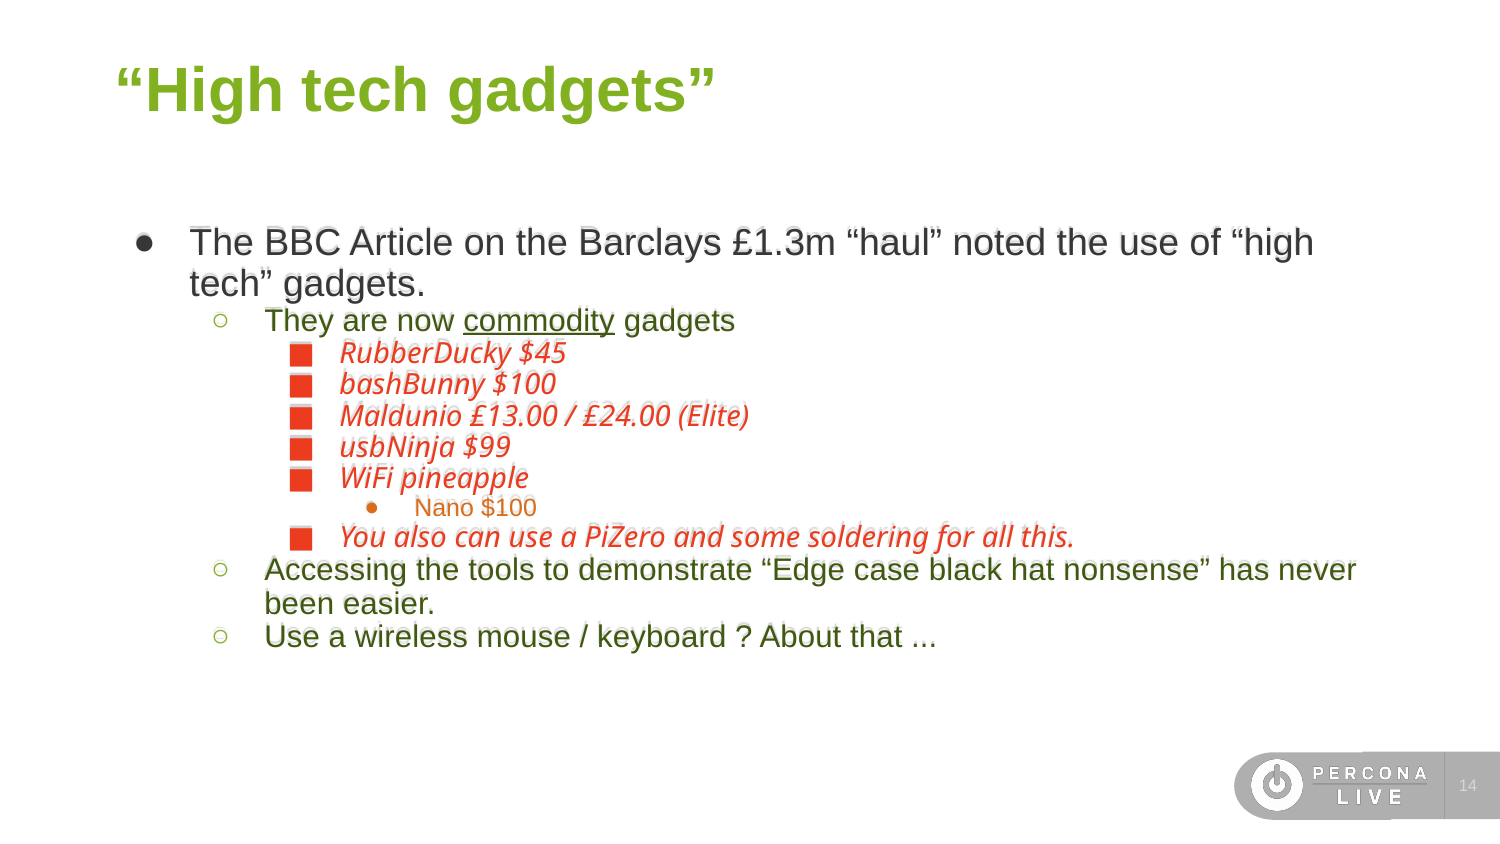

# “High tech gadgets”
The BBC Article on the Barclays £1.3m “haul” noted the use of “high tech” gadgets.
They are now commodity gadgets
RubberDucky $45
bashBunny $100
Maldunio £13.00 / £24.00 (Elite)
usbNinja $99
WiFi pineapple
Nano $100
You also can use a PiZero and some soldering for all this.
Accessing the tools to demonstrate “Edge case black hat nonsense” has never been easier.
Use a wireless mouse / keyboard ? About that ...